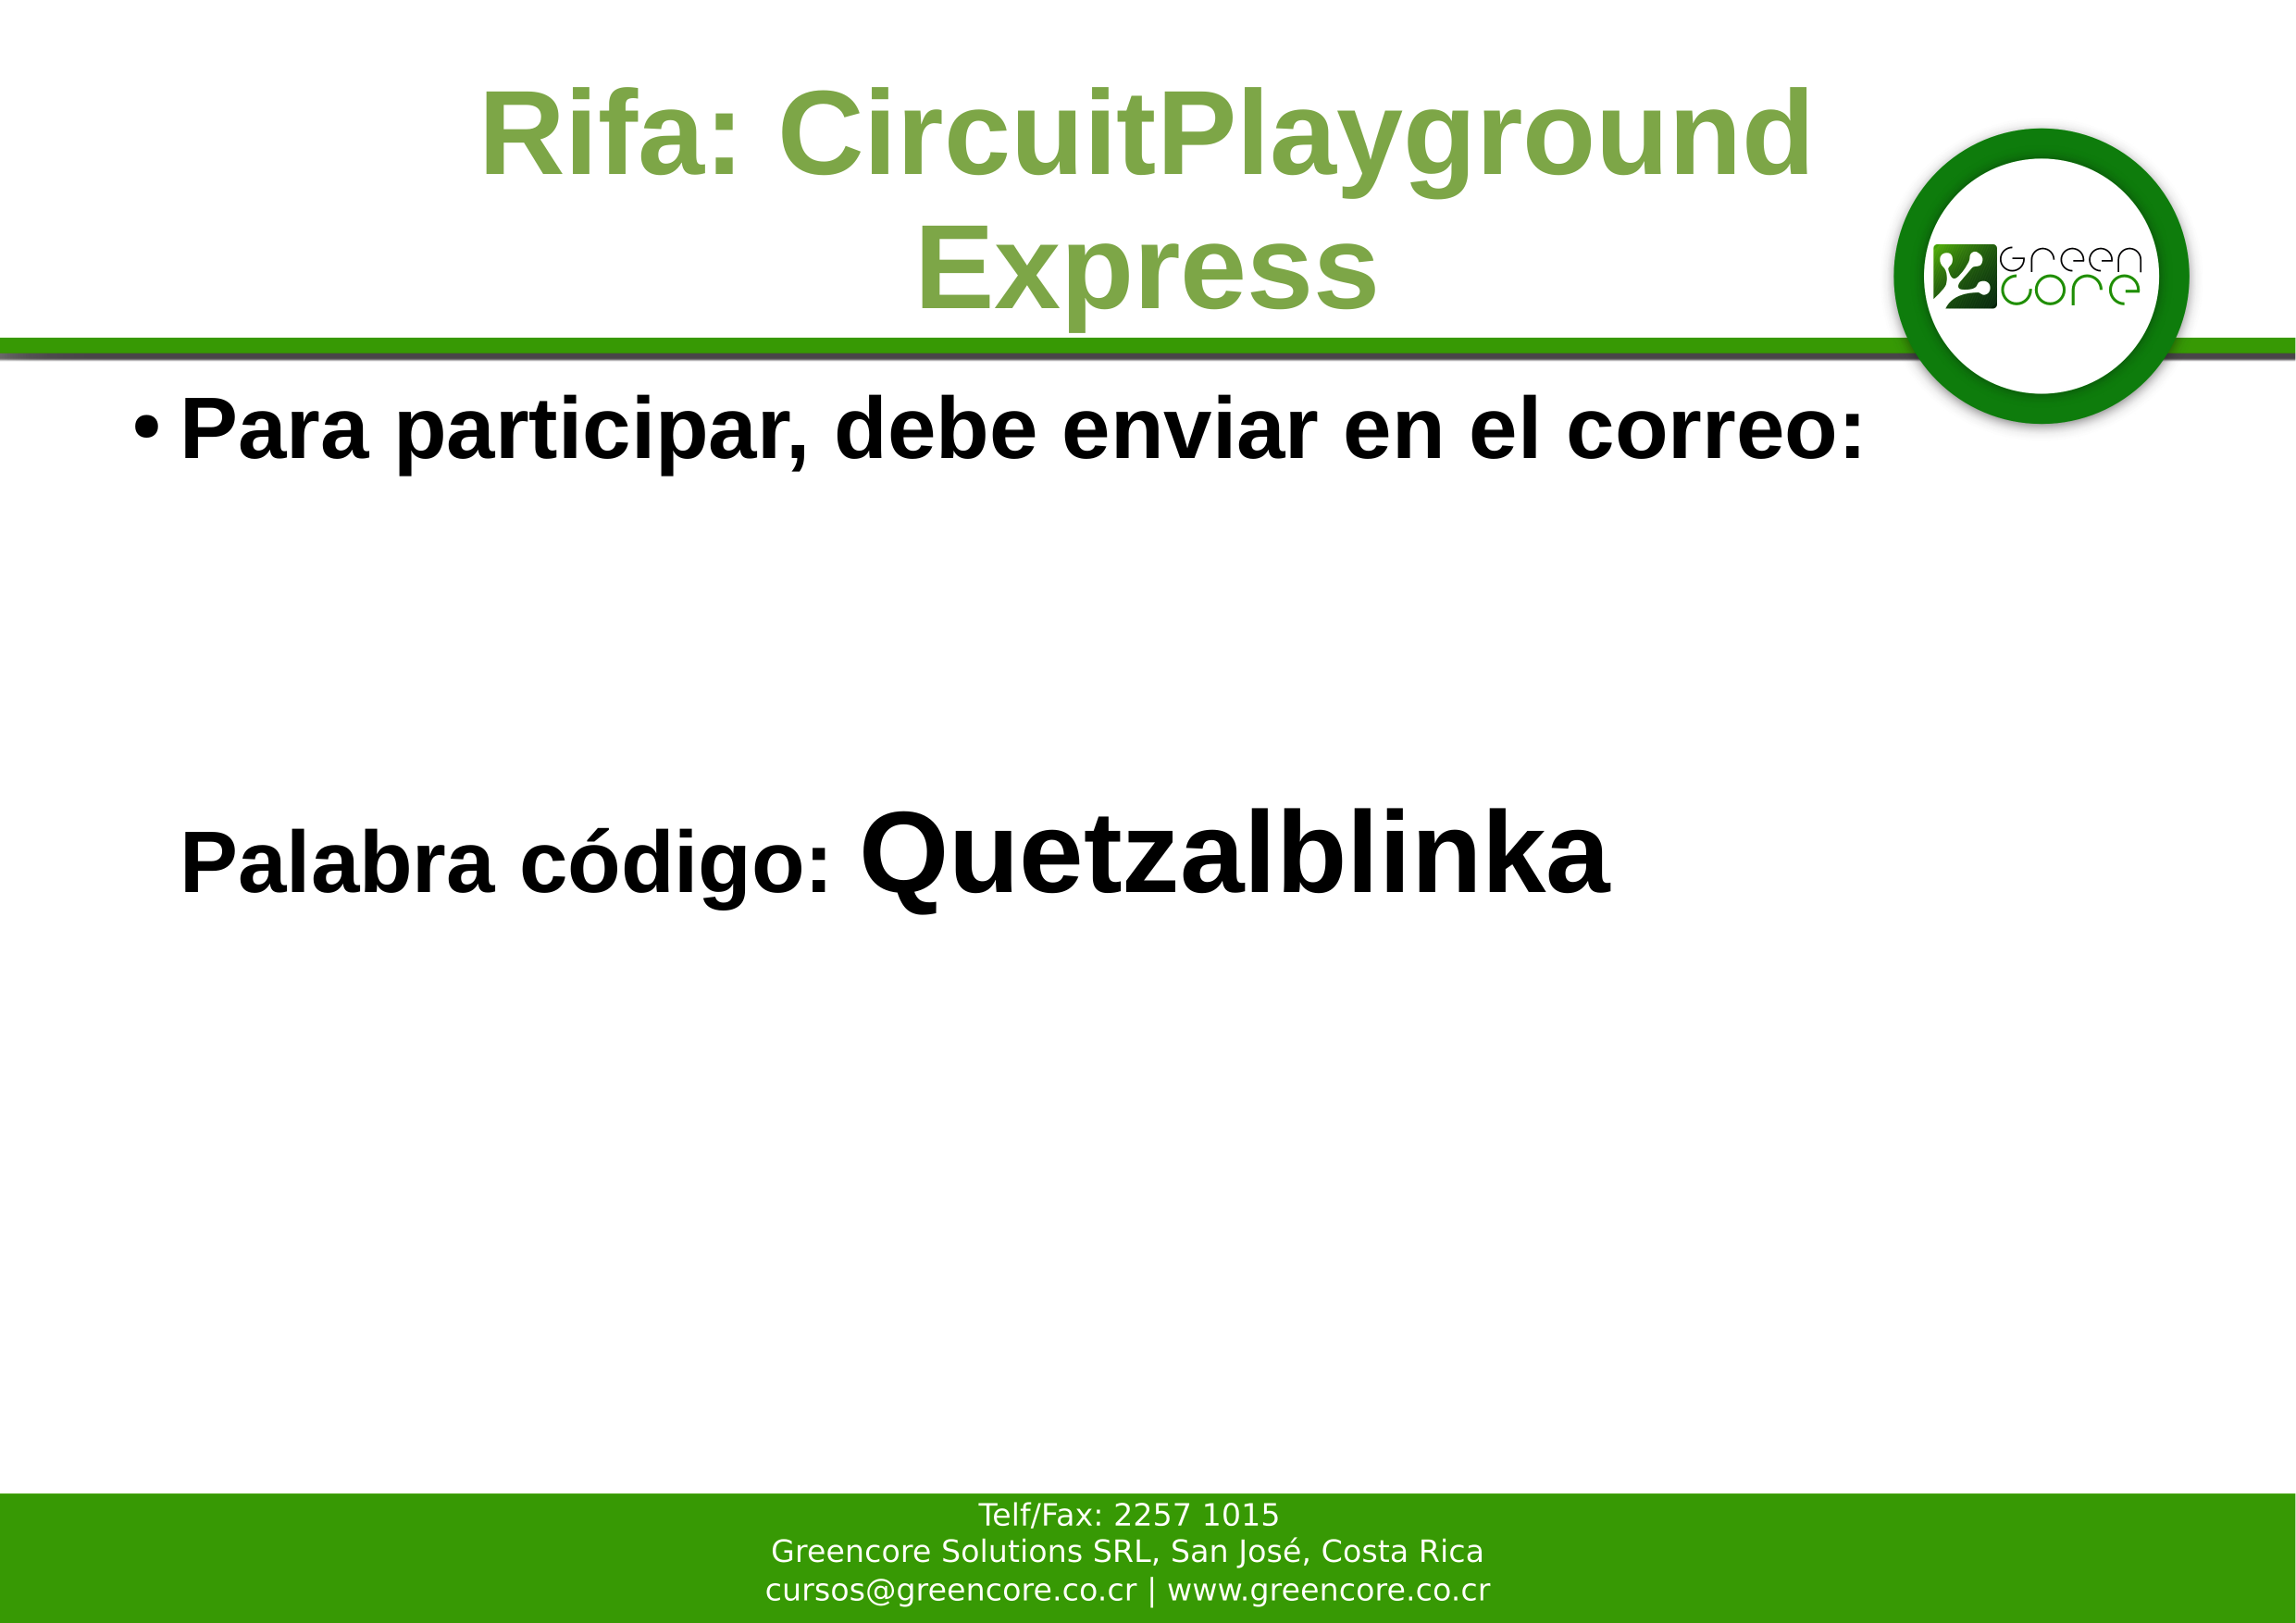

# Rifa: CircuitPlayground Express
Para participar, debe enviar en el correo:
Palabra código: Quetzalblinka